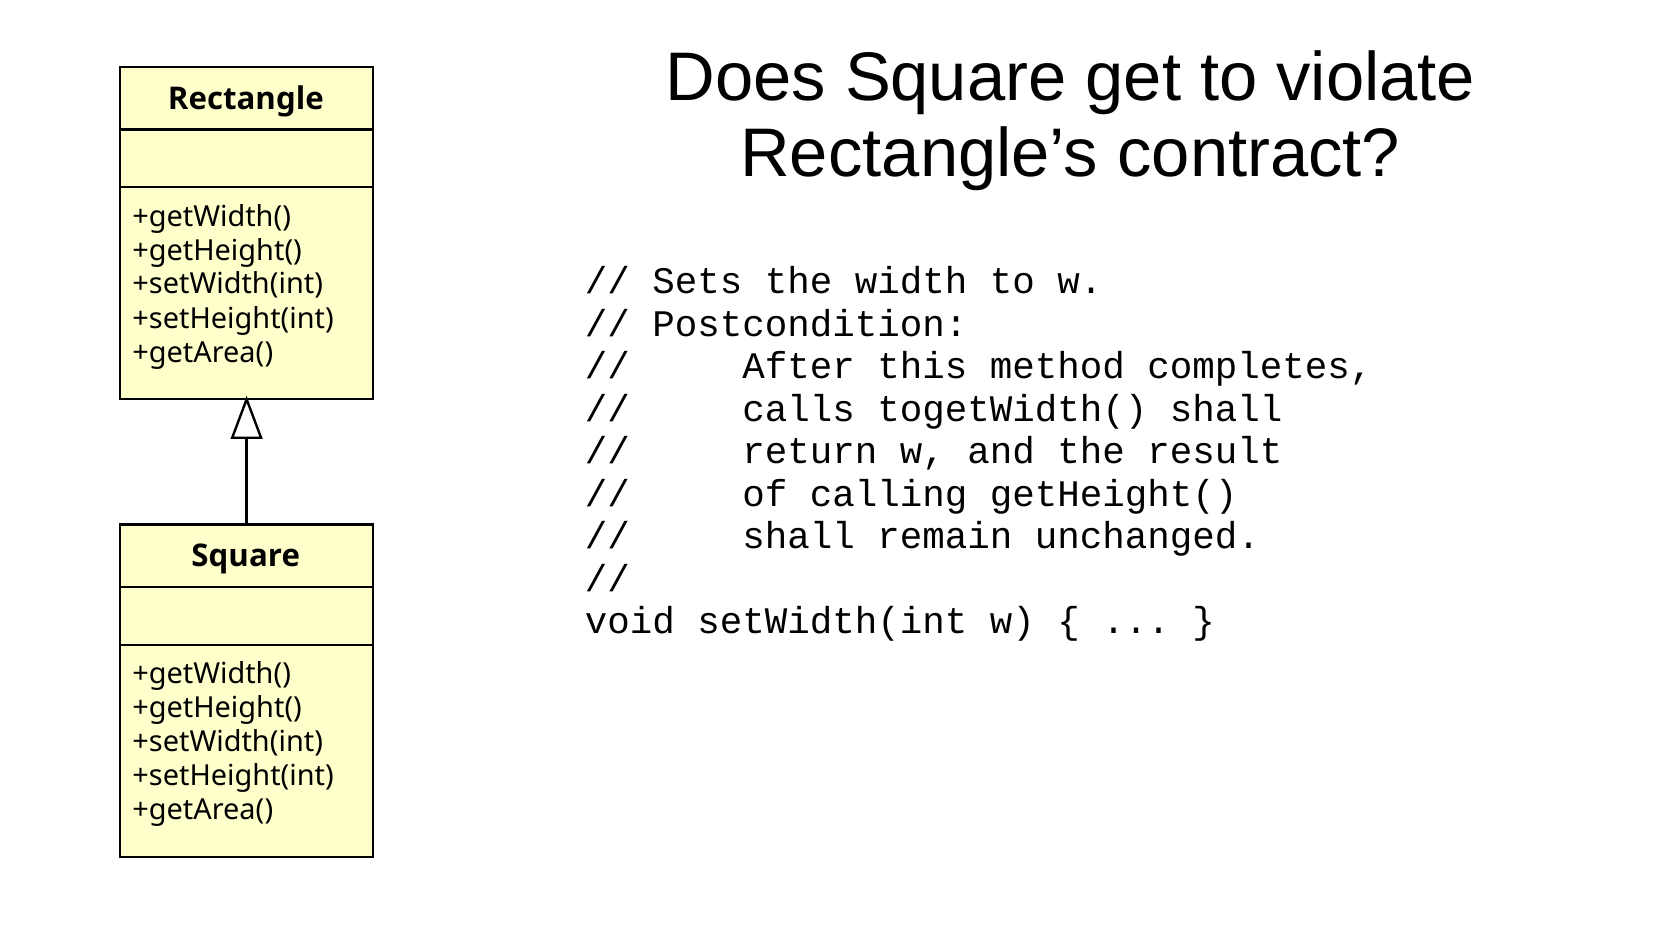

# Does Square get to violate Rectangle’s contract?
// Sets the width to w.
// Postcondition:
// After this method completes,
// calls togetWidth() shall
// return w, and the result
// of calling getHeight()
// shall remain unchanged.
//
void setWidth(int w) { ... }